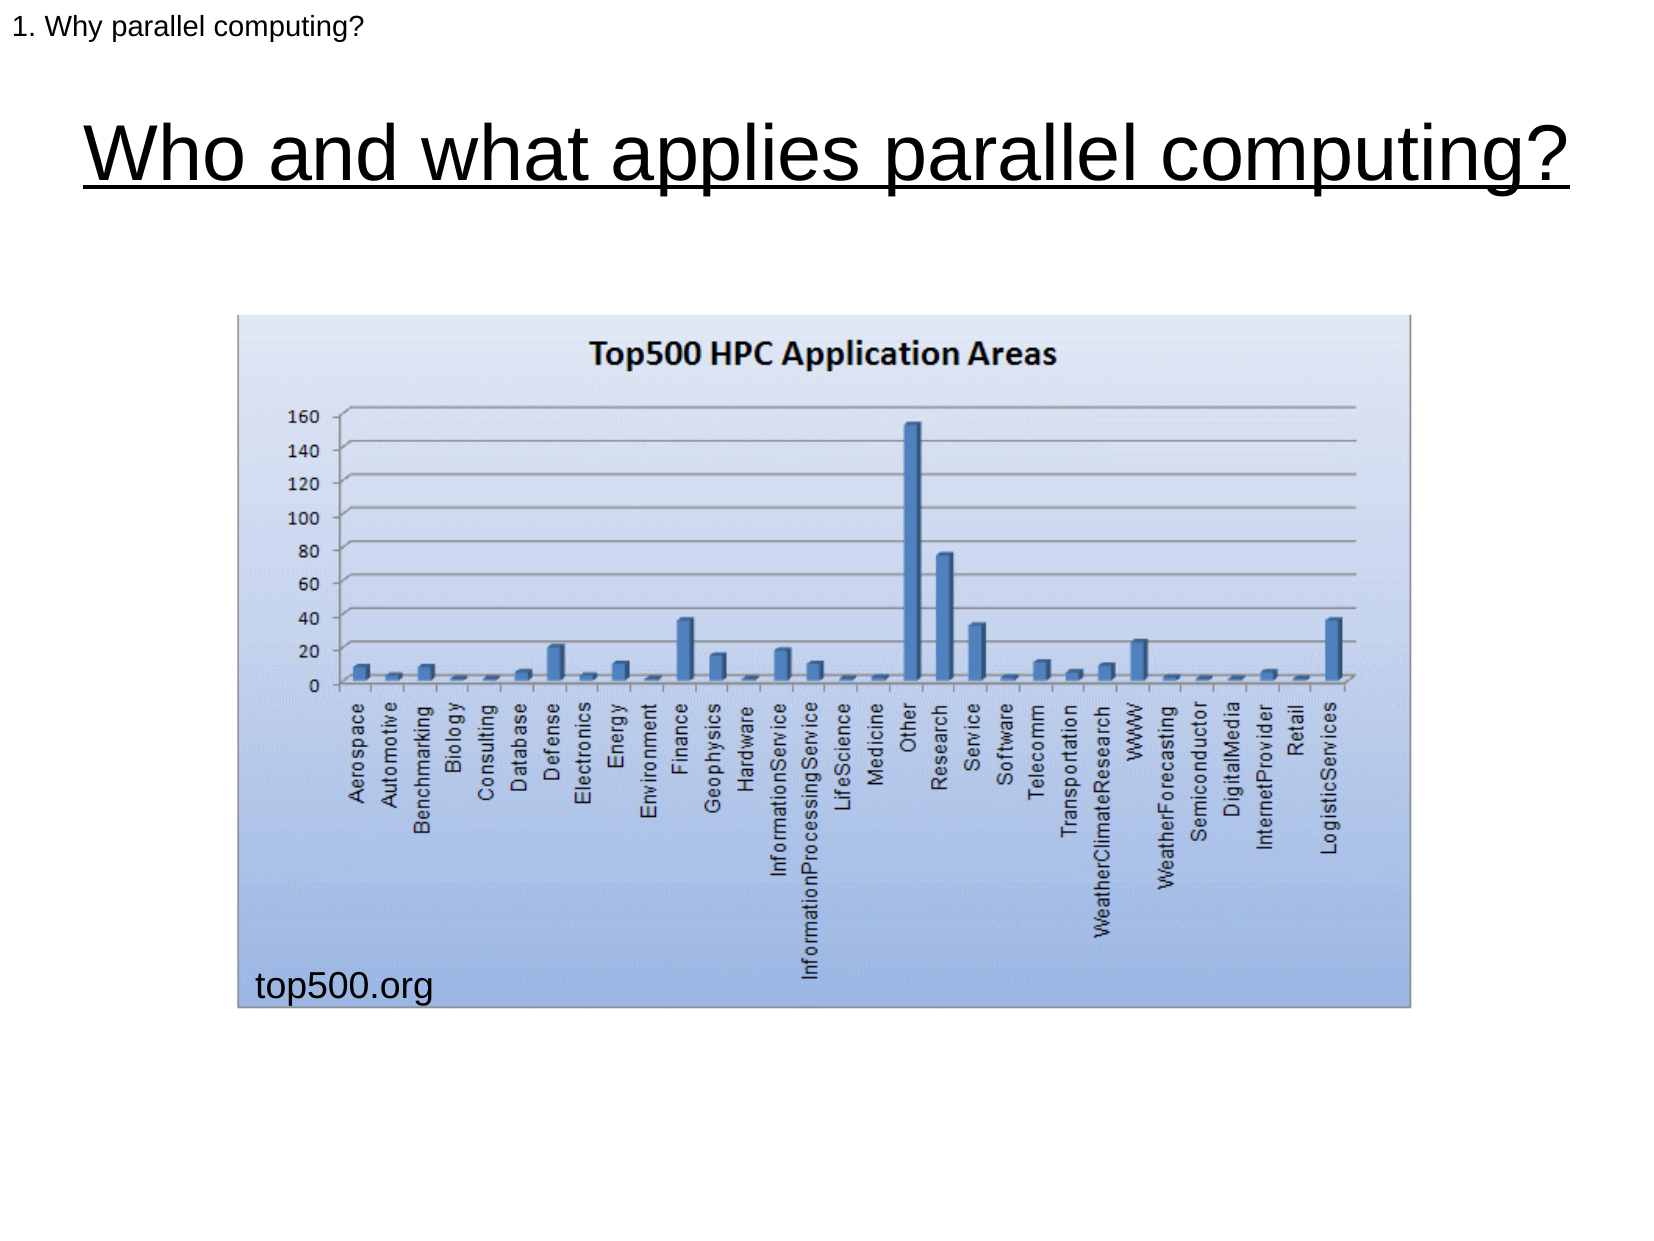

1. Why parallel computing?
# Who and what applies parallel computing?
top500.org